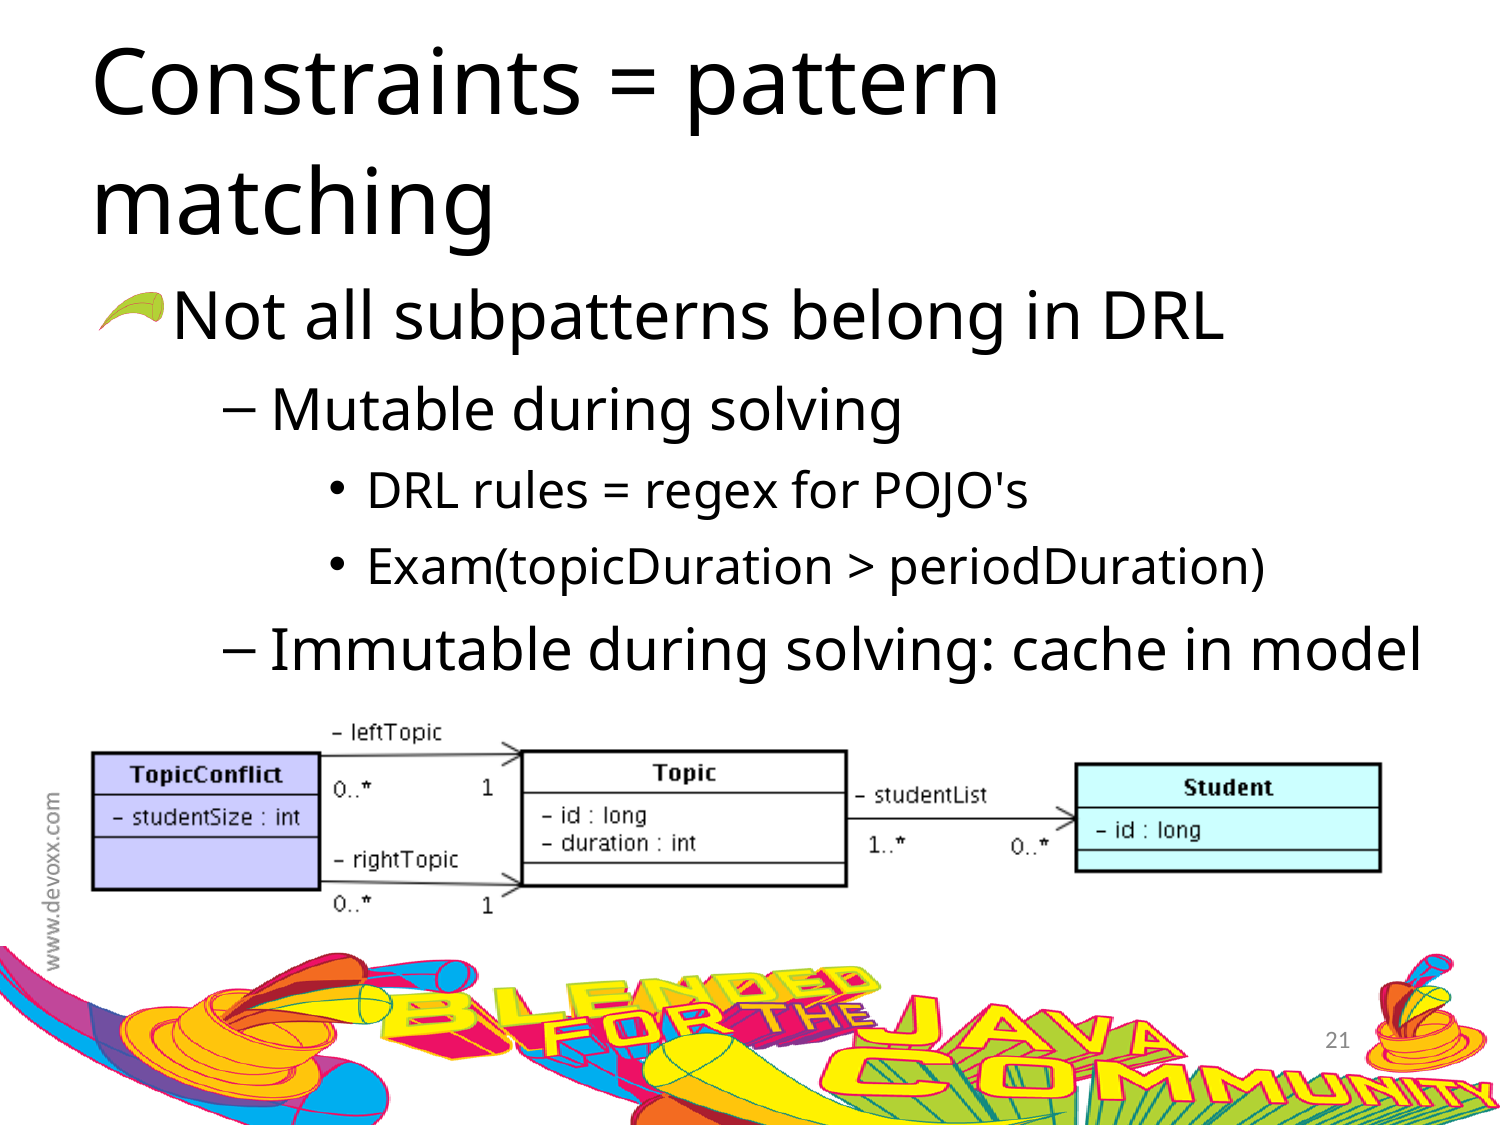

# Constraints = pattern matching
Not all subpatterns belong in DRL
Mutable during solving
DRL rules = regex for POJO's
Exam(topicDuration > periodDuration)
Immutable during solving: cache in model
21